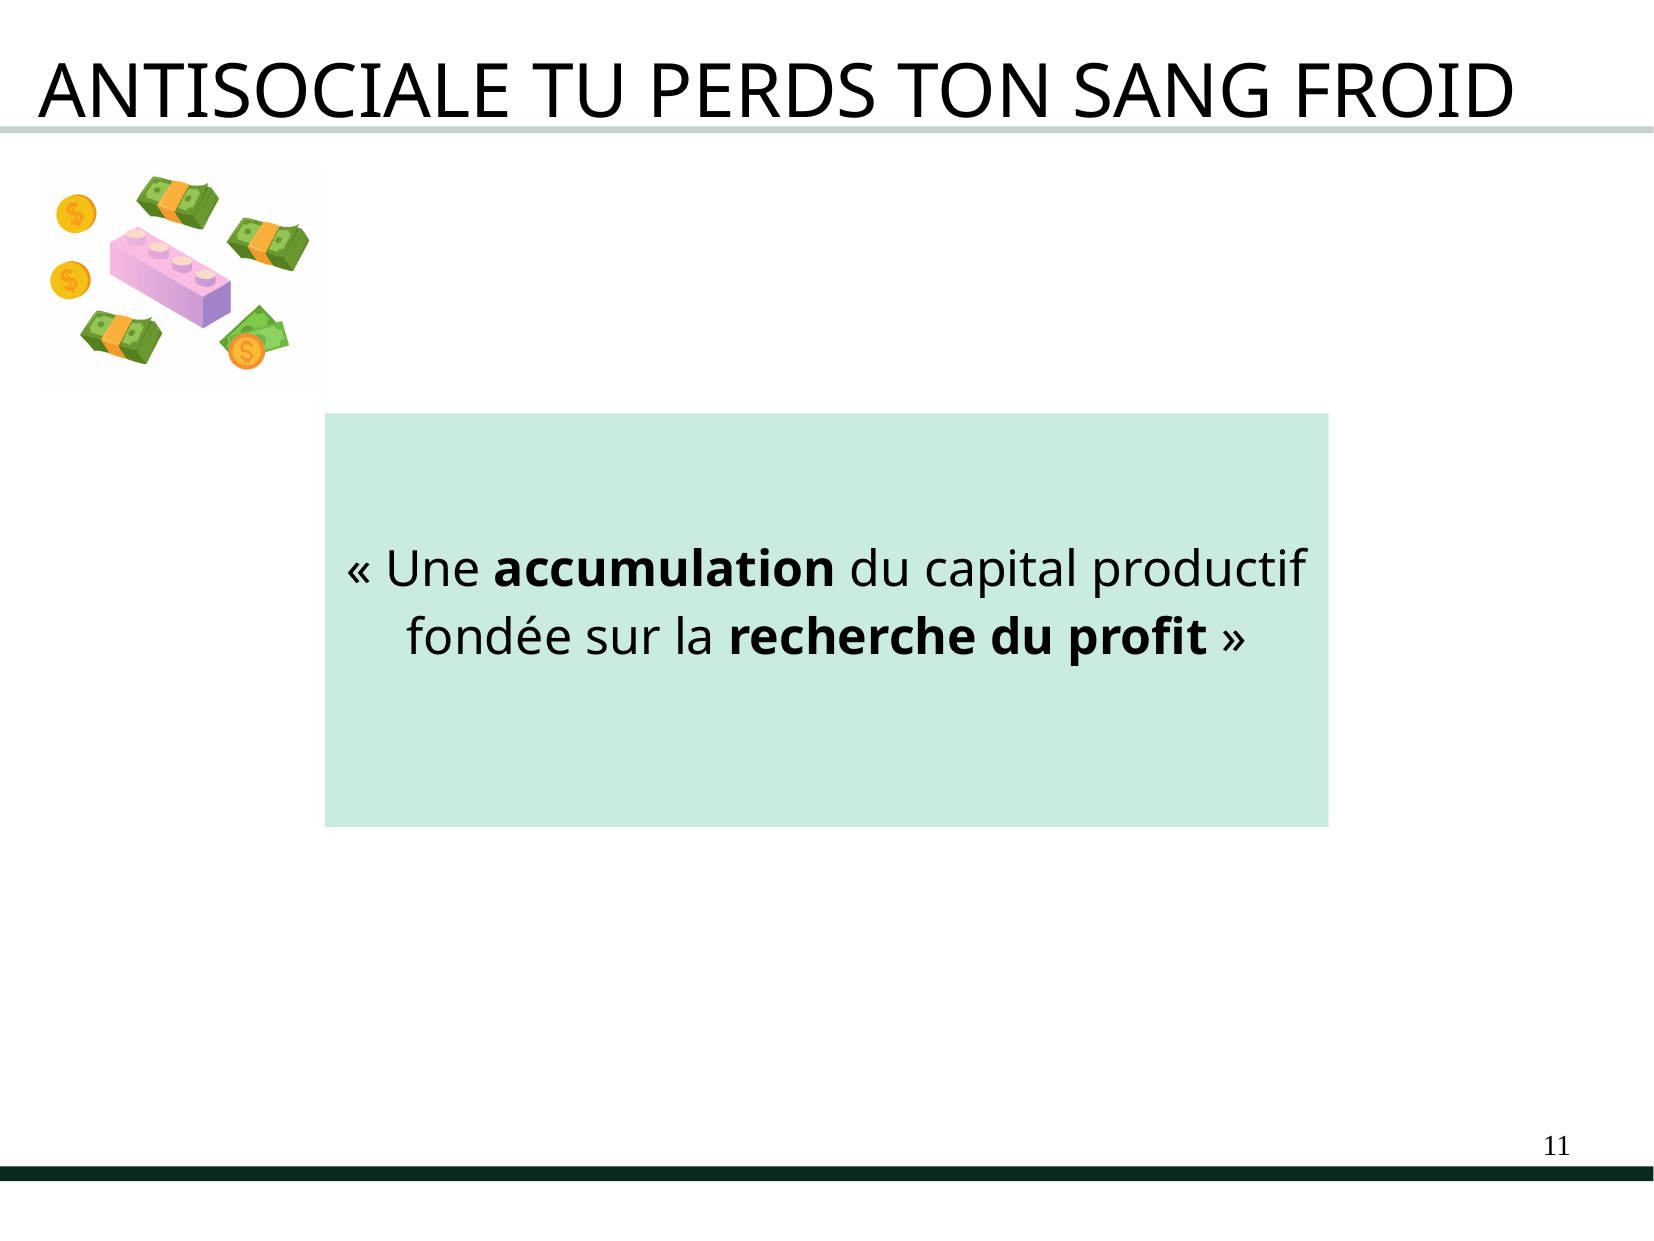

ANTISOCIALE TU PERDS TON SANG FROID
« Une accumulation du capital productif fondée sur la recherche du profit »
11